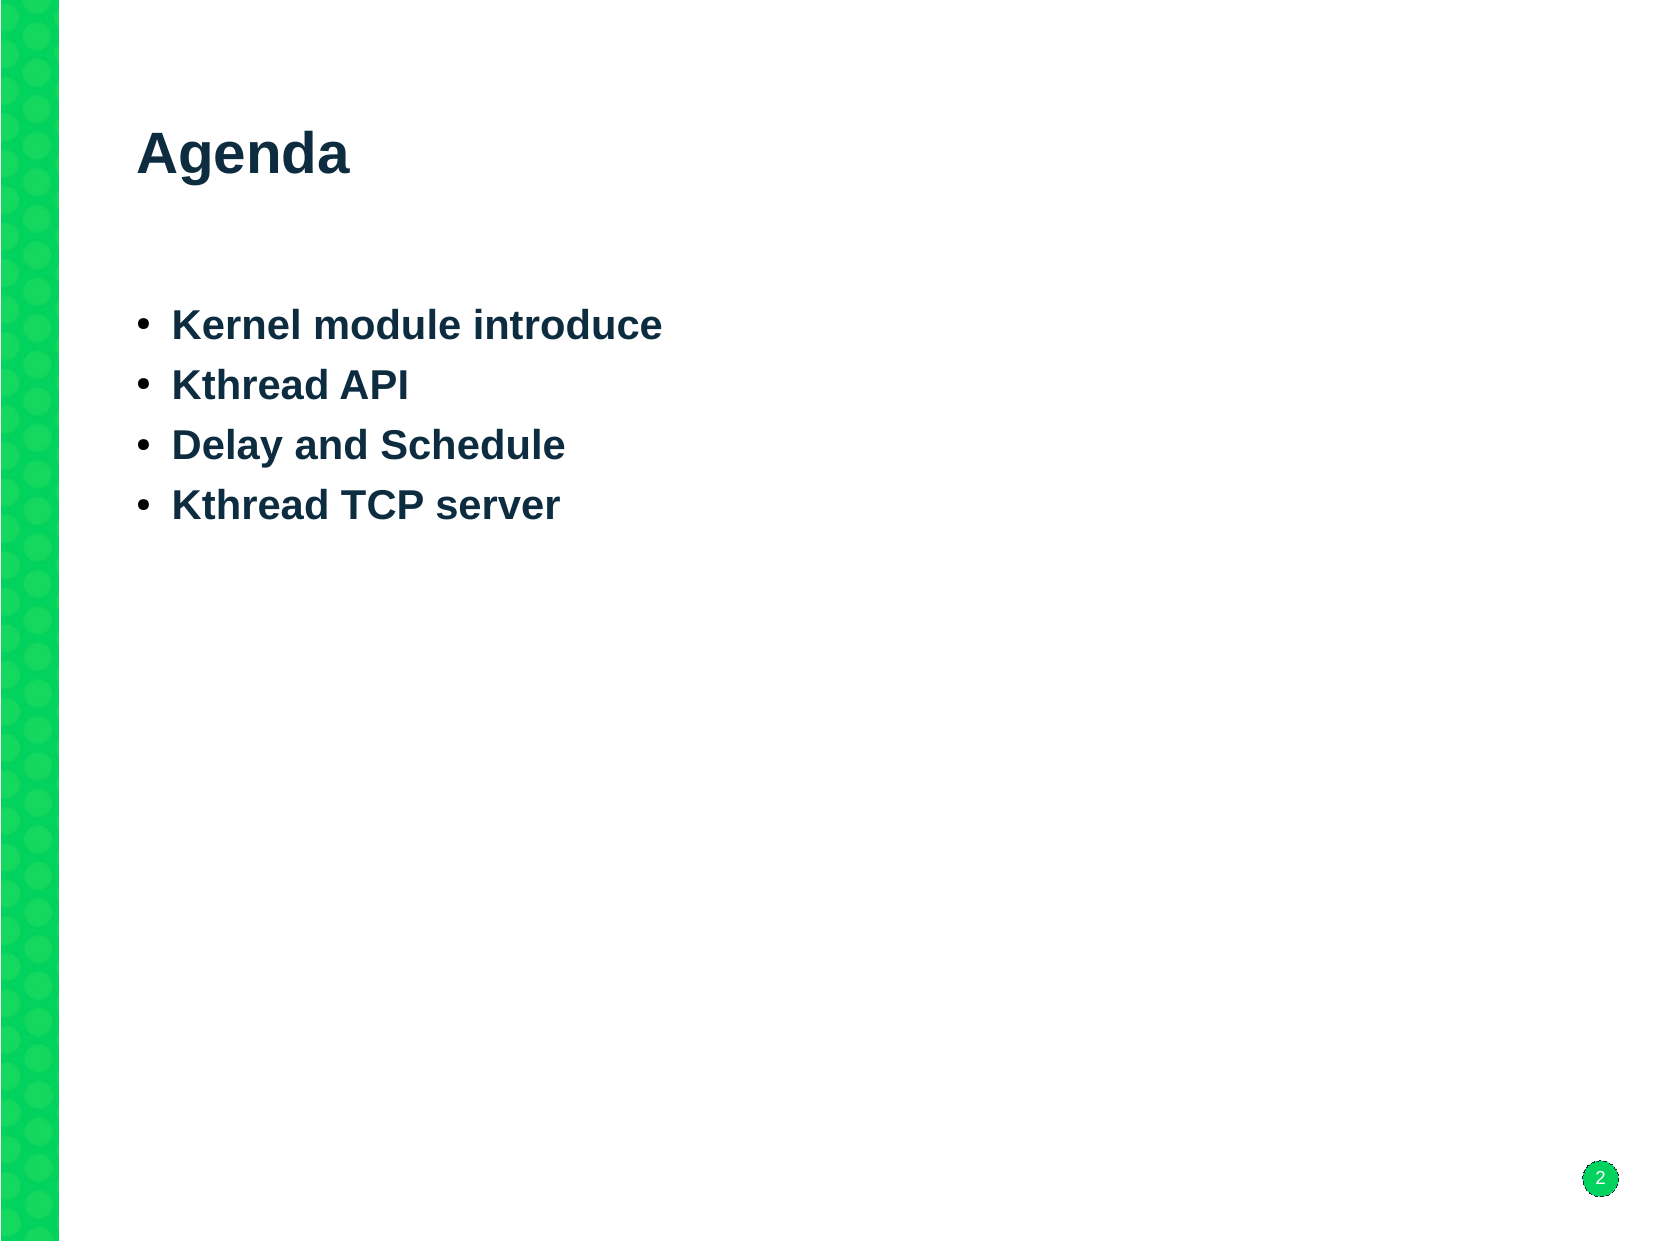

# Agenda
Kernel module introduce
Kthread API
Delay and Schedule
Kthread TCP server
2